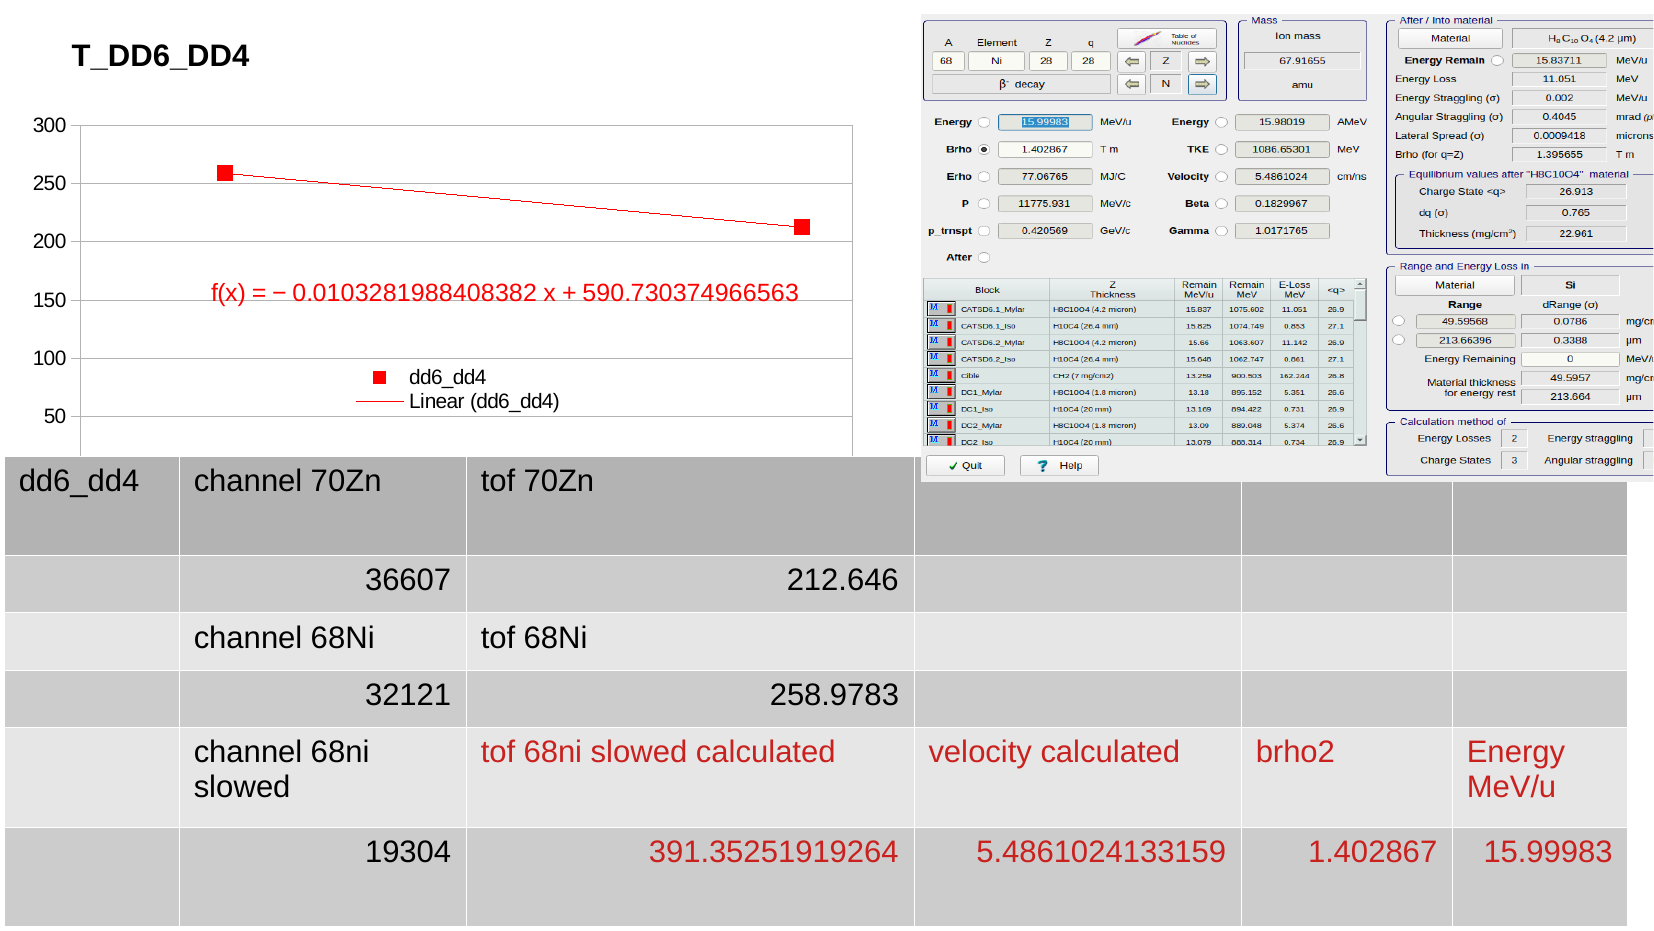

T_DD6_DD4
### Chart
| Category | dd6_dd4 |
|---|---|| dd6\_dd4 | channel 70Zn | tof 70Zn | | | |
| --- | --- | --- | --- | --- | --- |
| | 36607 | 212.646 | | | |
| | channel 68Ni | tof 68Ni | | | |
| | 32121 | 258.9783 | | | |
| | channel 68ni slowed | tof 68ni slowed calculated | velocity calculated | brho2 | Energy MeV/u |
| | 19304 | 391.35251919264 | 5.4861024133159 | 1.402867 | 15.99983 |